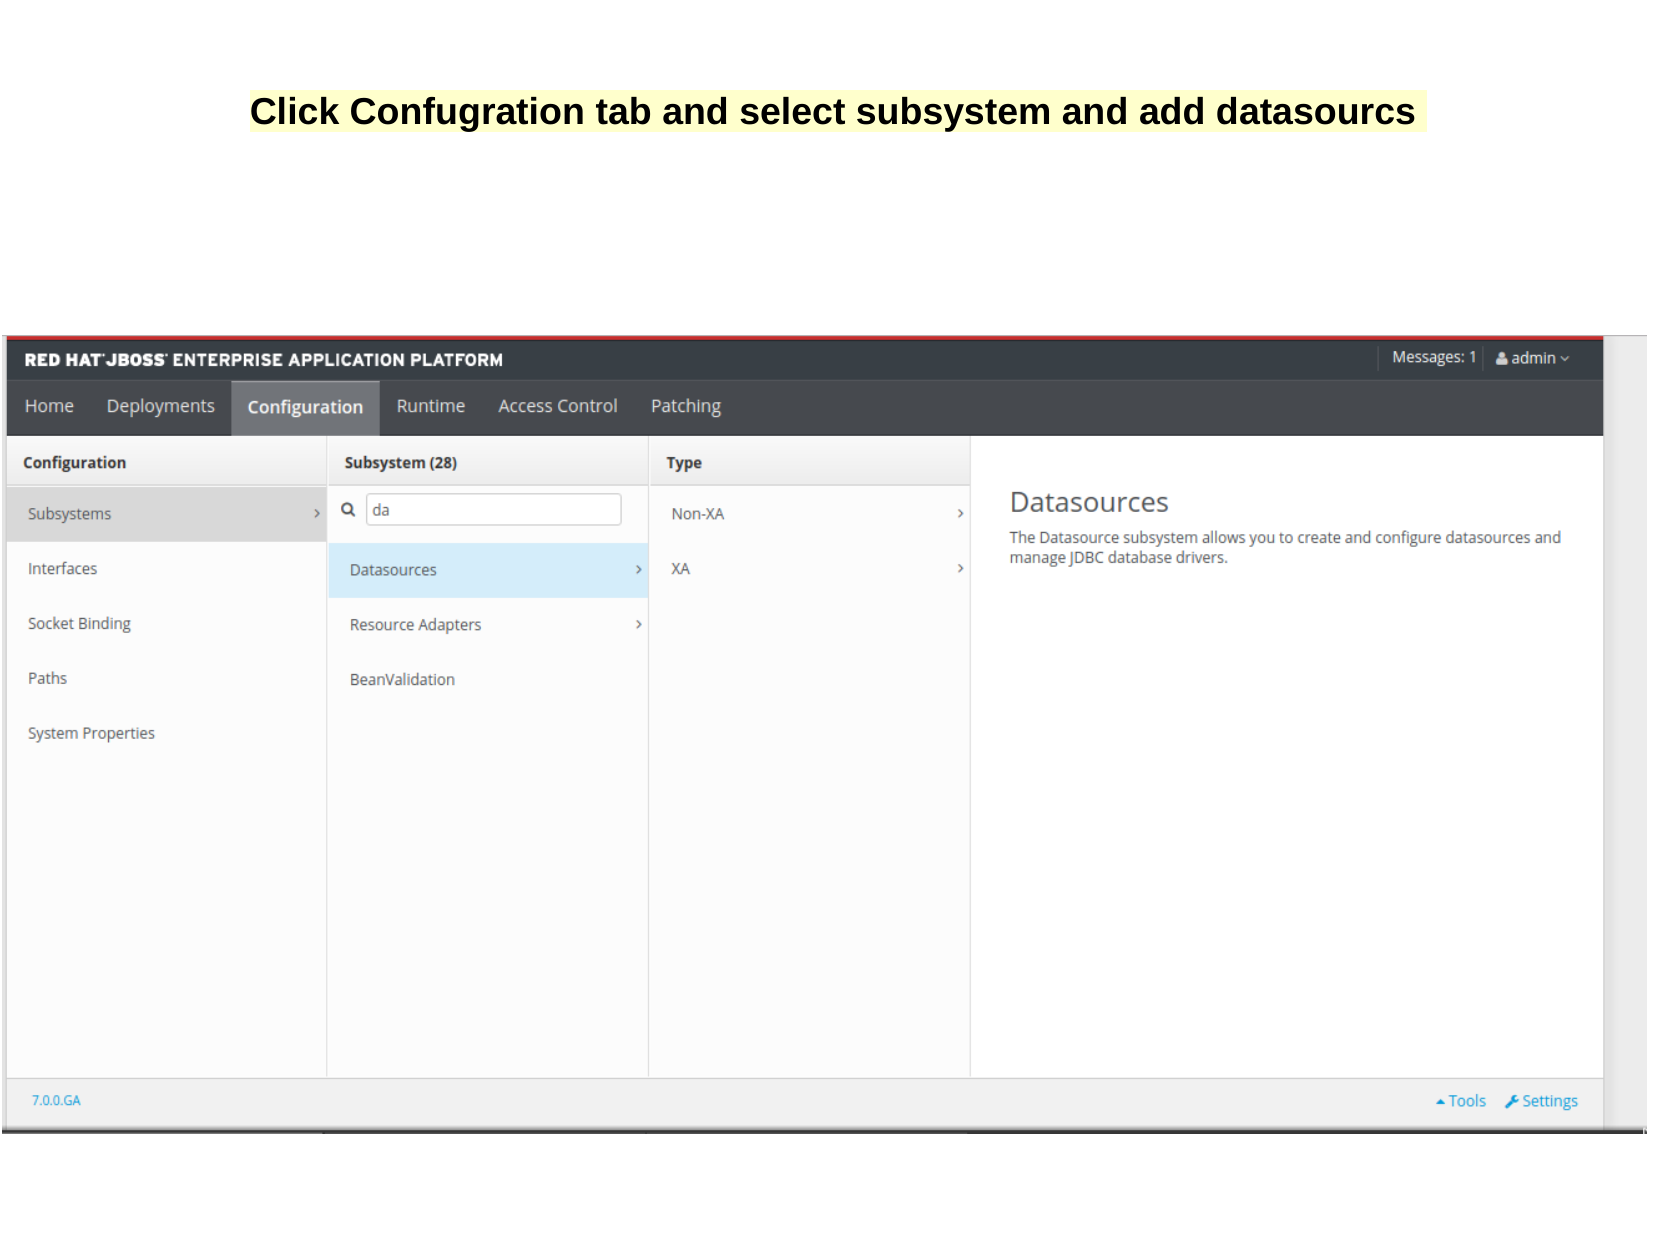

Click Confugration tab and select subsystem and add datasourcs